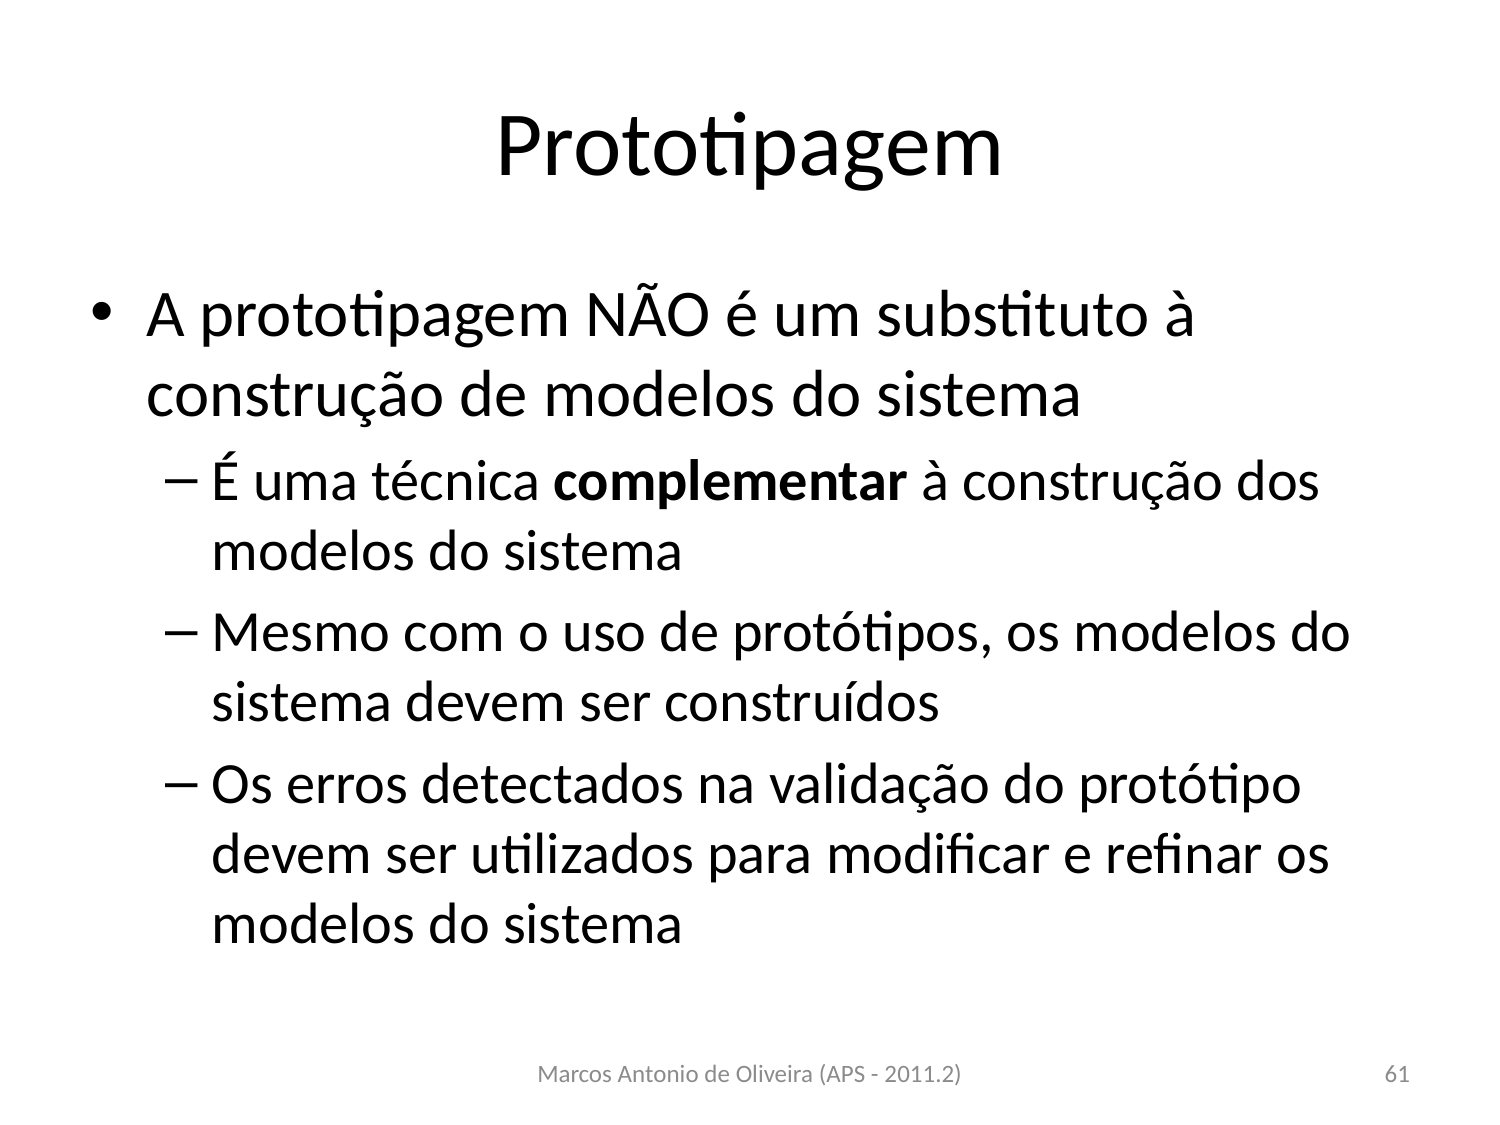

# Prototipagem
A prototipagem NÃO é um substituto à construção de modelos do sistema
É uma técnica complementar à construção dos modelos do sistema
Mesmo com o uso de protótipos, os modelos do sistema devem ser construídos
Os erros detectados na validação do protótipo devem ser utilizados para modificar e refinar os modelos do sistema
Marcos Antonio de Oliveira (APS - 2011.2)